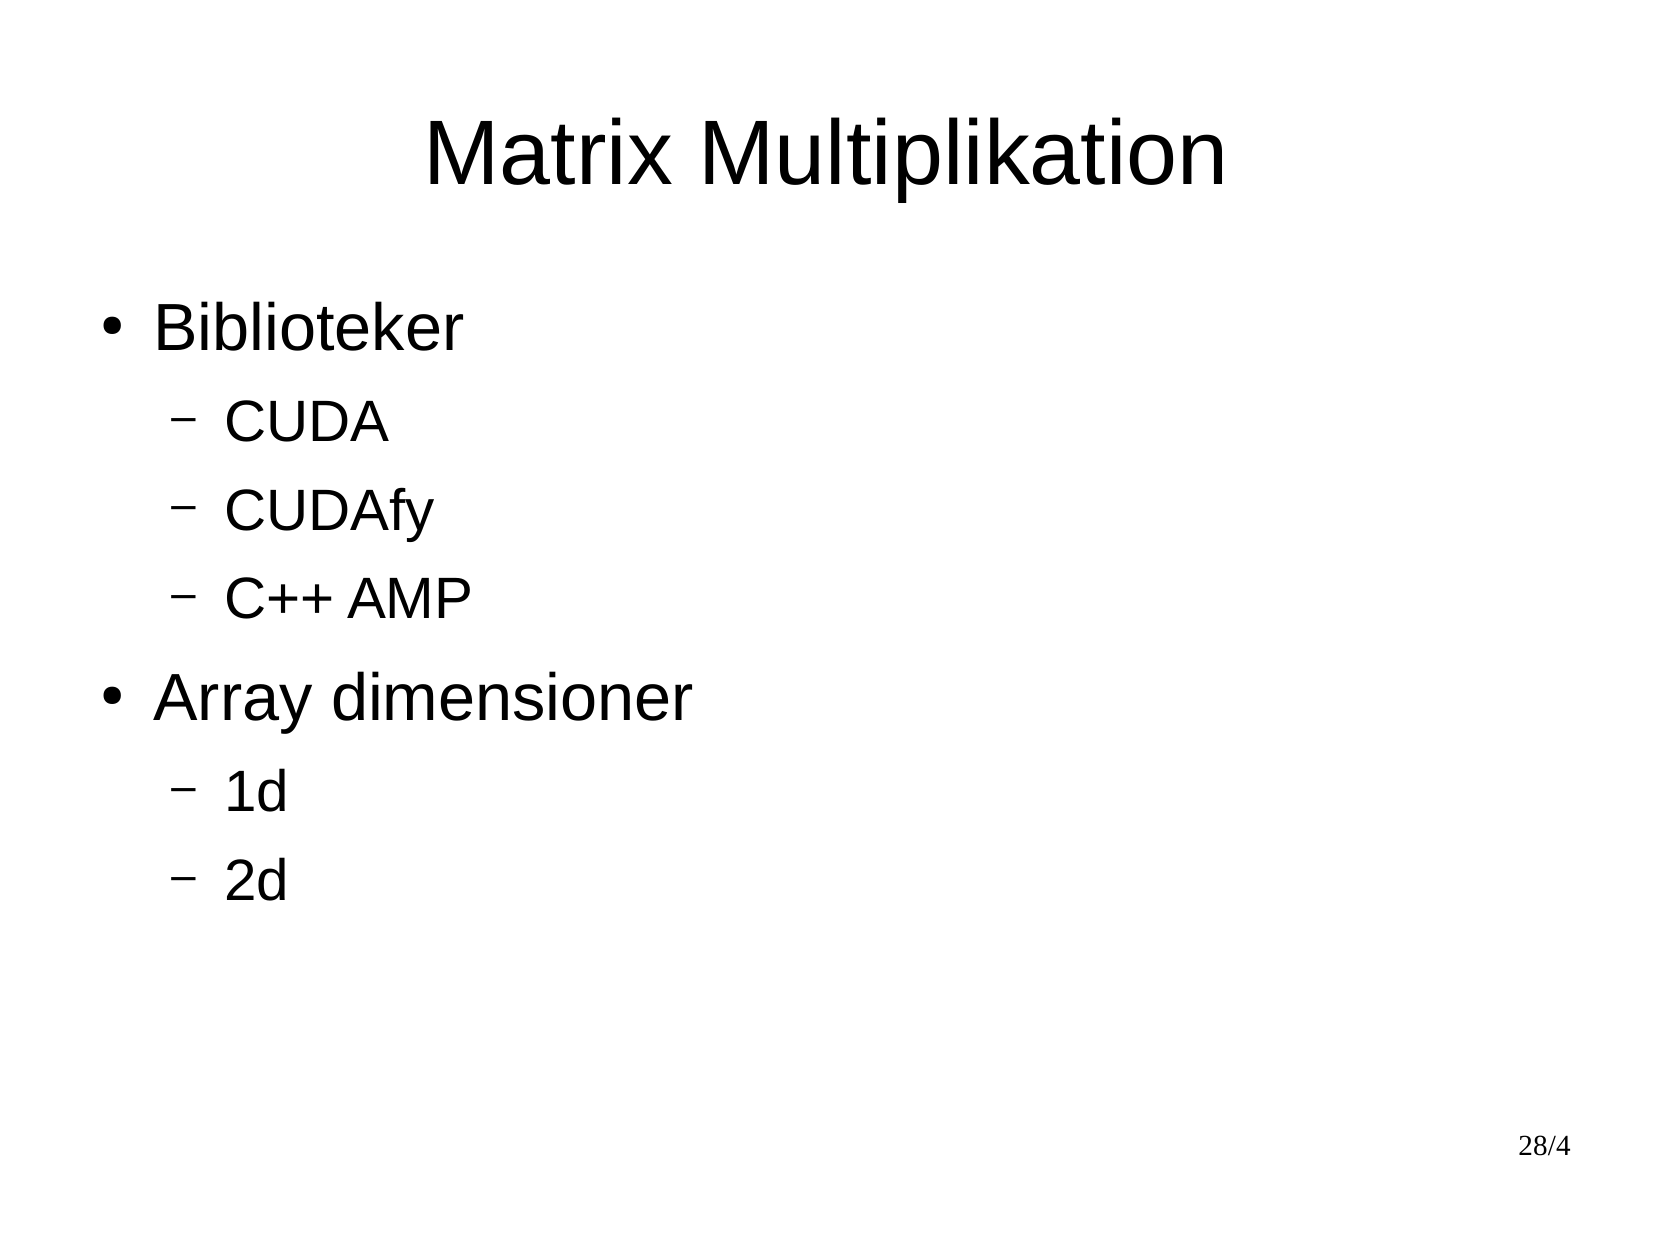

# Matrix Multiplikation
Biblioteker
CUDA
CUDAfy
C++ AMP
Array dimensioner
1d
2d
4